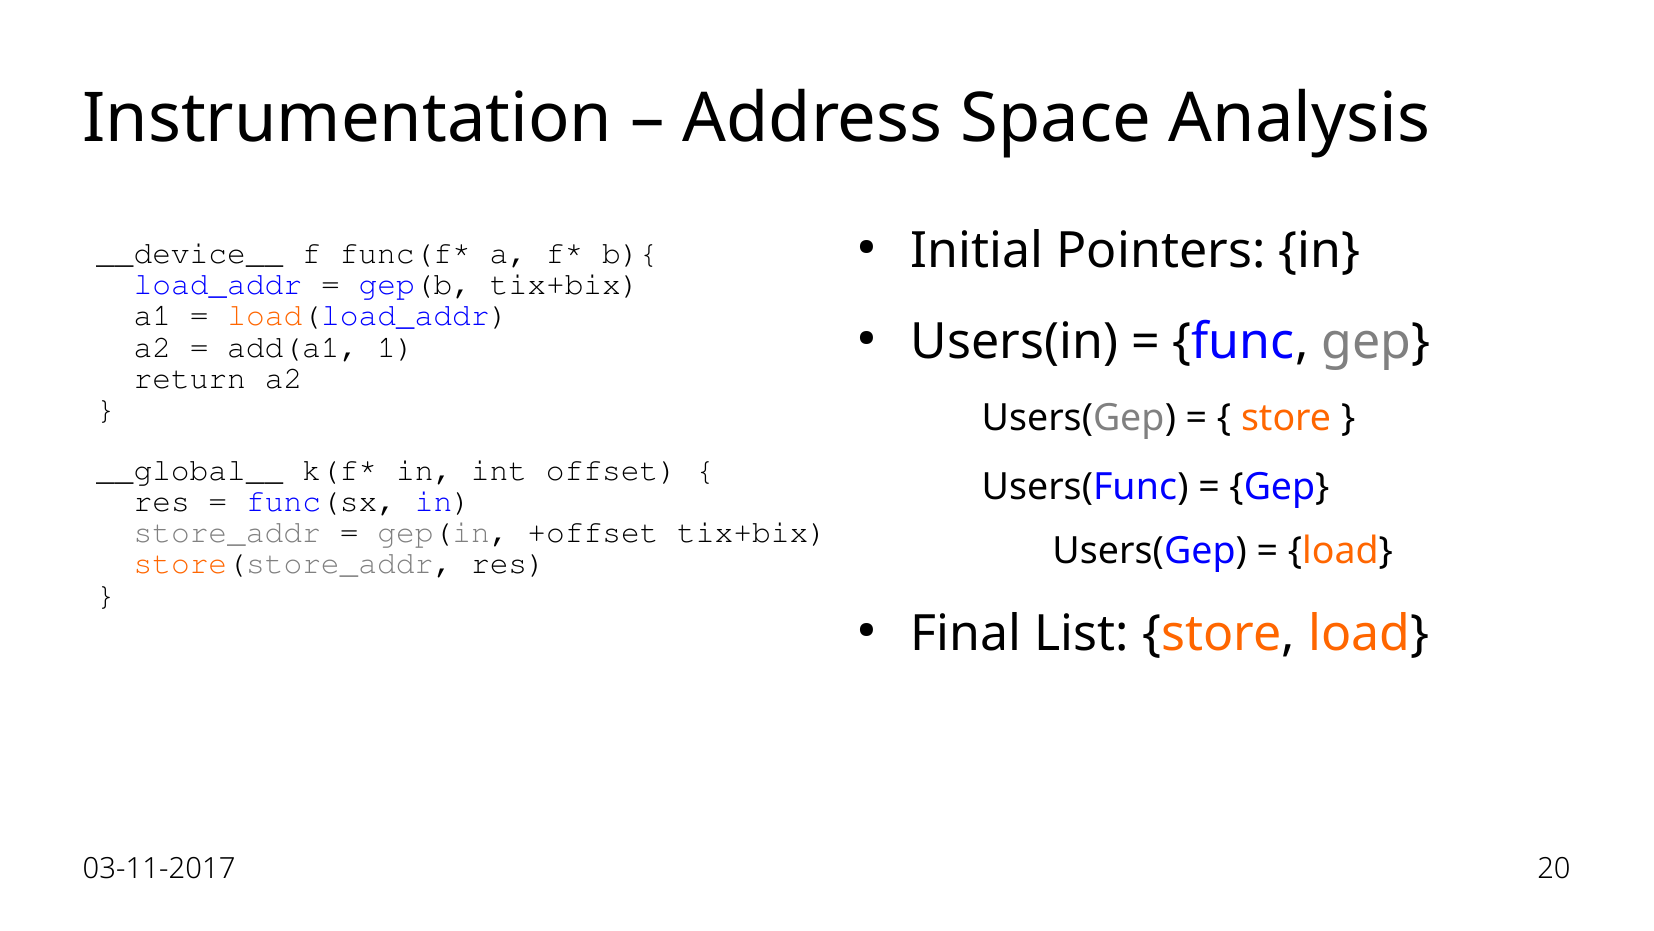

# Instrumentation – Address Space Analysis
Initial Pointers: {in}
Users(in) = {func, gep}
Users(Gep) = { store }
Users(Func) = {Gep}
Users(Gep) = {load}
Final List: {store, load}
| \_\_device\_\_ f func(f\* a, f\* b){ load\_addr = gep(b, tix+bix) a1 = load(load\_addr) a2 = add(a1, 1) return a2 } \_\_global\_\_ k(f\* in, int offset) { res = func(sx, in) store\_addr = gep(in, +offset tix+bix) store(store\_addr, res) } |
| --- |
03-11-2017
20